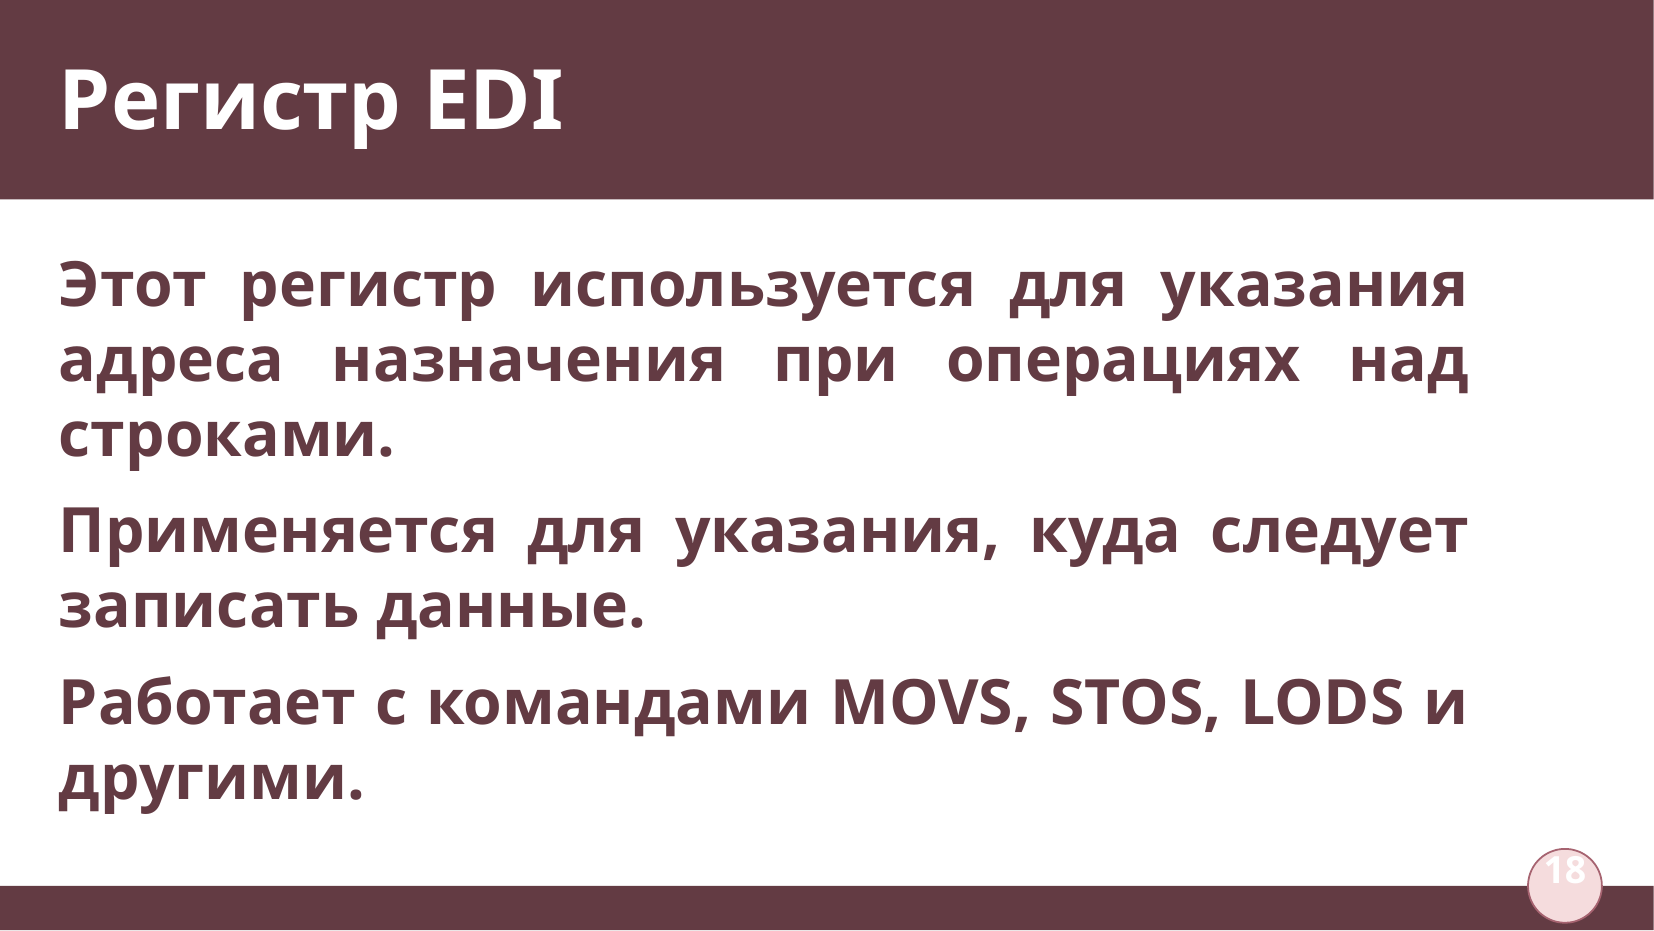

# Регистр EDI
Этот регистр используется для указания адреса назначения при операциях над строками.
Применяется для указания, куда следует записать данные.
Работает с командами MOVS, STOS, LODS и другими.